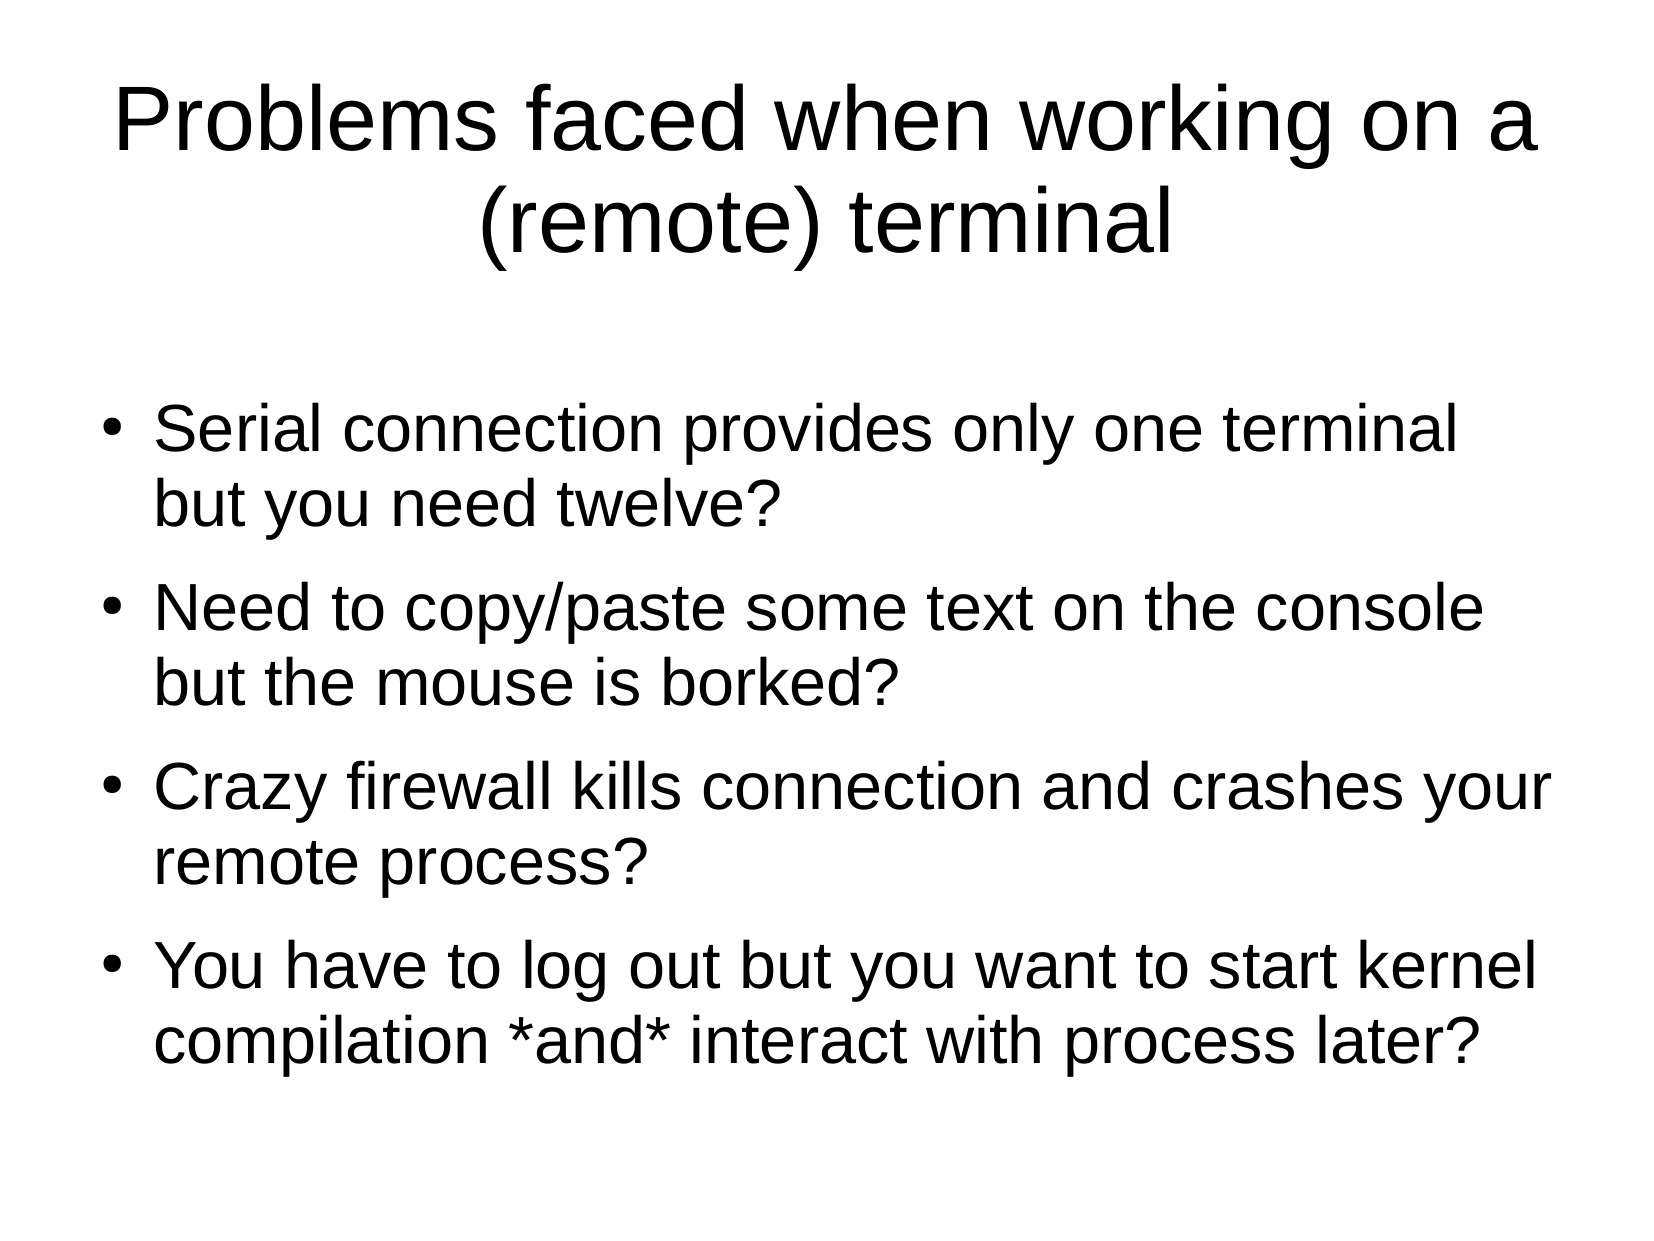

# Problems faced when working on a (remote) terminal
Serial connection provides only one terminal but you need twelve?
Need to copy/paste some text on the console but the mouse is borked?
Crazy firewall kills connection and crashes your remote process?
You have to log out but you want to start kernel compilation *and* interact with process later?